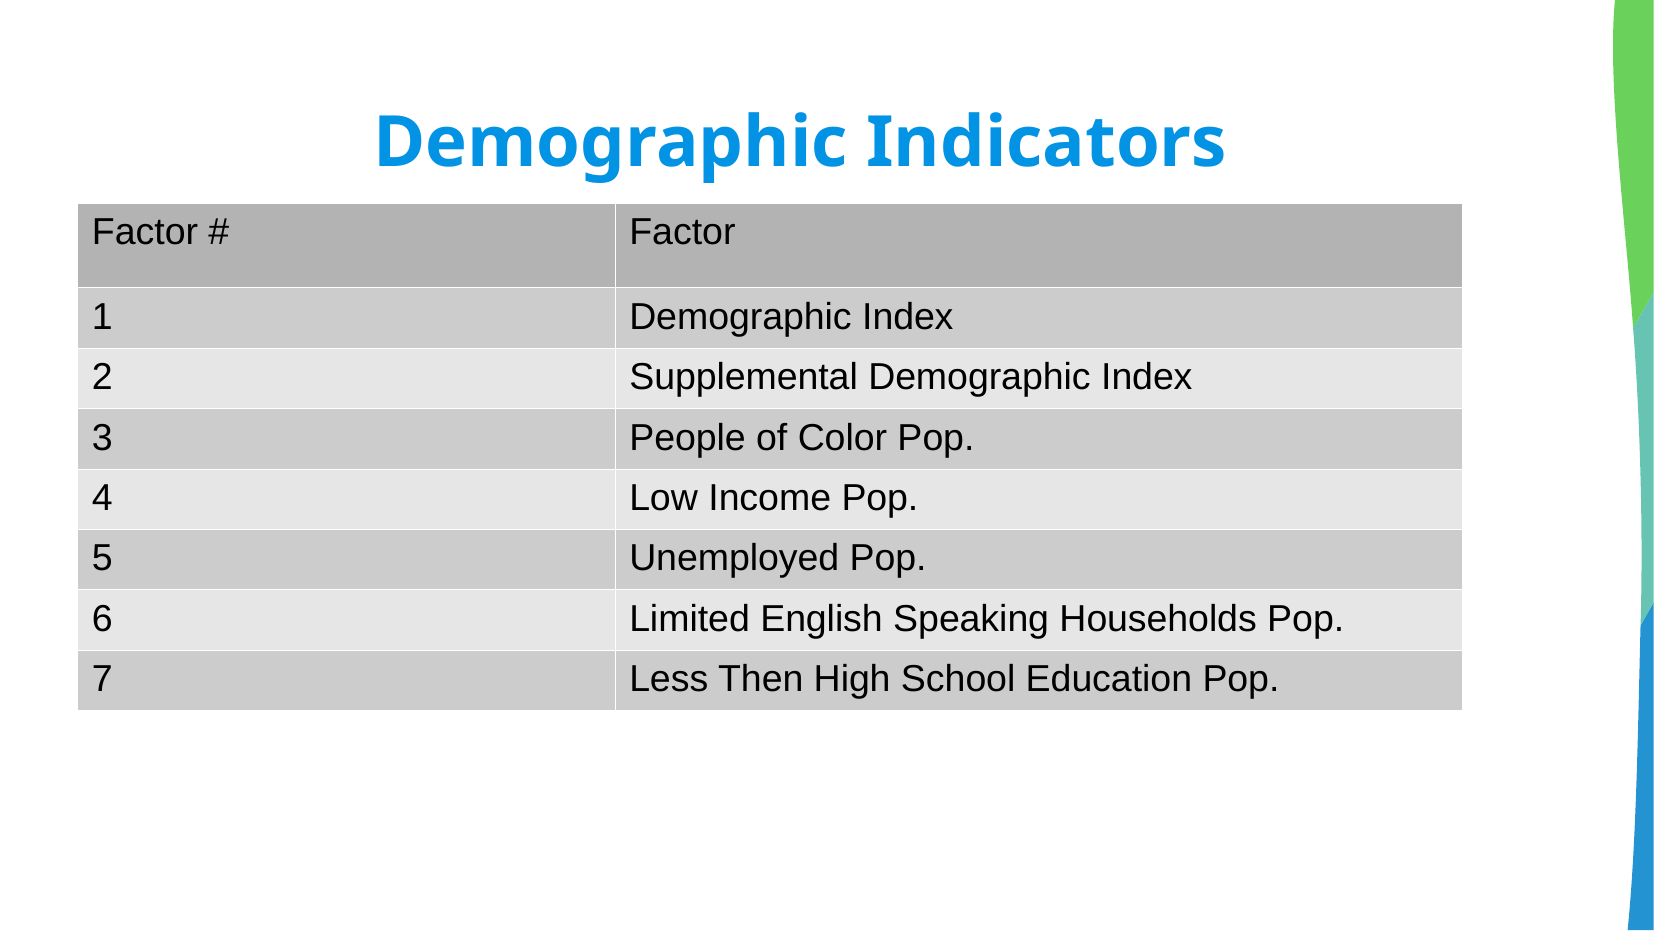

Demographic Indicators
| Factor # | Factor |
| --- | --- |
| 1 | Demographic Index |
| 2 | Supplemental Demographic Index |
| 3 | People of Color Pop. |
| 4 | Low Income Pop. |
| 5 | Unemployed Pop. |
| 6 | Limited English Speaking Households Pop. |
| 7 | Less Then High School Education Pop. |